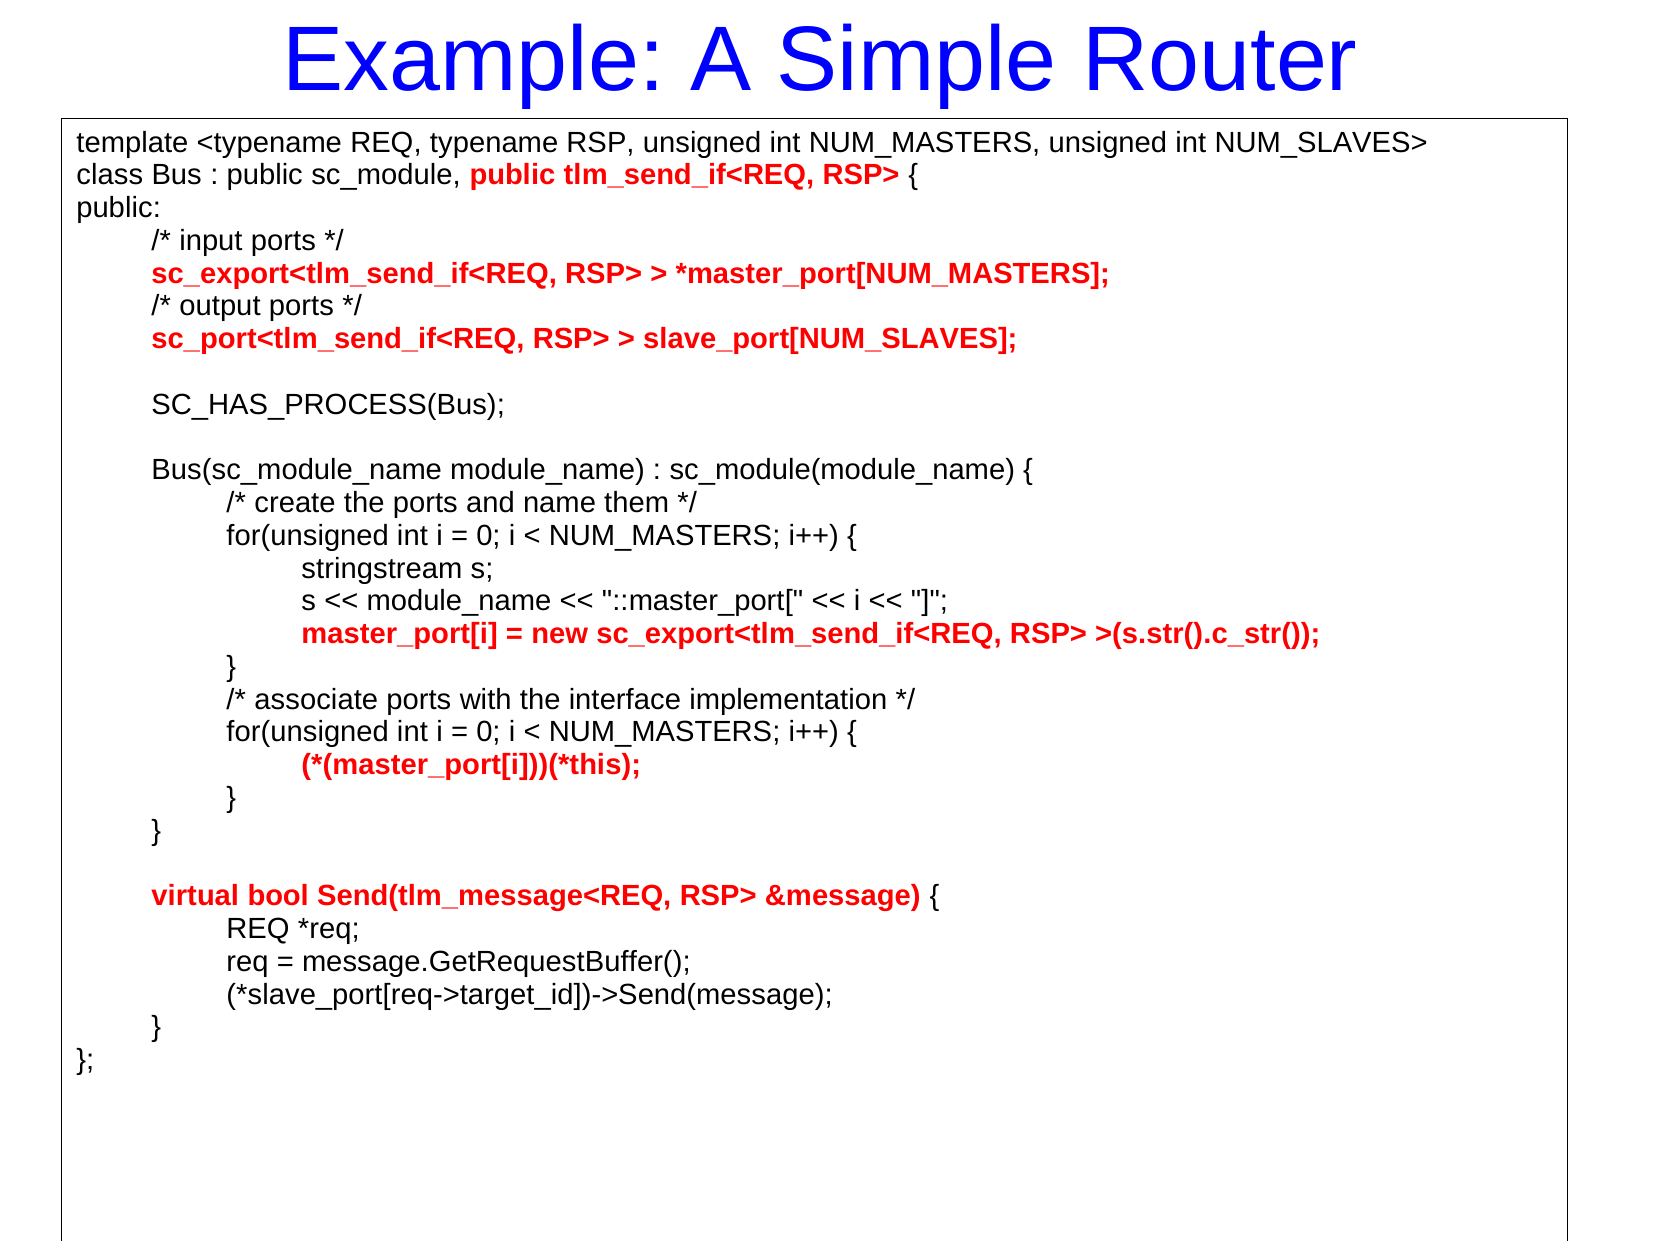

# Example: A Simple Router
template <typename REQ, typename RSP, unsigned int NUM_MASTERS, unsigned int NUM_SLAVES>
class Bus : public sc_module, public tlm_send_if<REQ, RSP> {
public:
	/* input ports */
	sc_export<tlm_send_if<REQ, RSP> > *master_port[NUM_MASTERS];
	/* output ports */
	sc_port<tlm_send_if<REQ, RSP> > slave_port[NUM_SLAVES];
	SC_HAS_PROCESS(Bus);
	Bus(sc_module_name module_name) : sc_module(module_name) {
		/* create the ports and name them */
		for(unsigned int i = 0; i < NUM_MASTERS; i++) {
			stringstream s;
			s << module_name << "::master_port[" << i << "]";
			master_port[i] = new sc_export<tlm_send_if<REQ, RSP> >(s.str().c_str());
		}
		/* associate ports with the interface implementation */
		for(unsigned int i = 0; i < NUM_MASTERS; i++) {
			(*(master_port[i]))(*this);
		}
	}
	virtual bool Send(tlm_message<REQ, RSP> &message) {
		REQ *req;
		req = message.GetRequestBuffer();
		(*slave_port[req->target_id])->Send(message);
	}
};